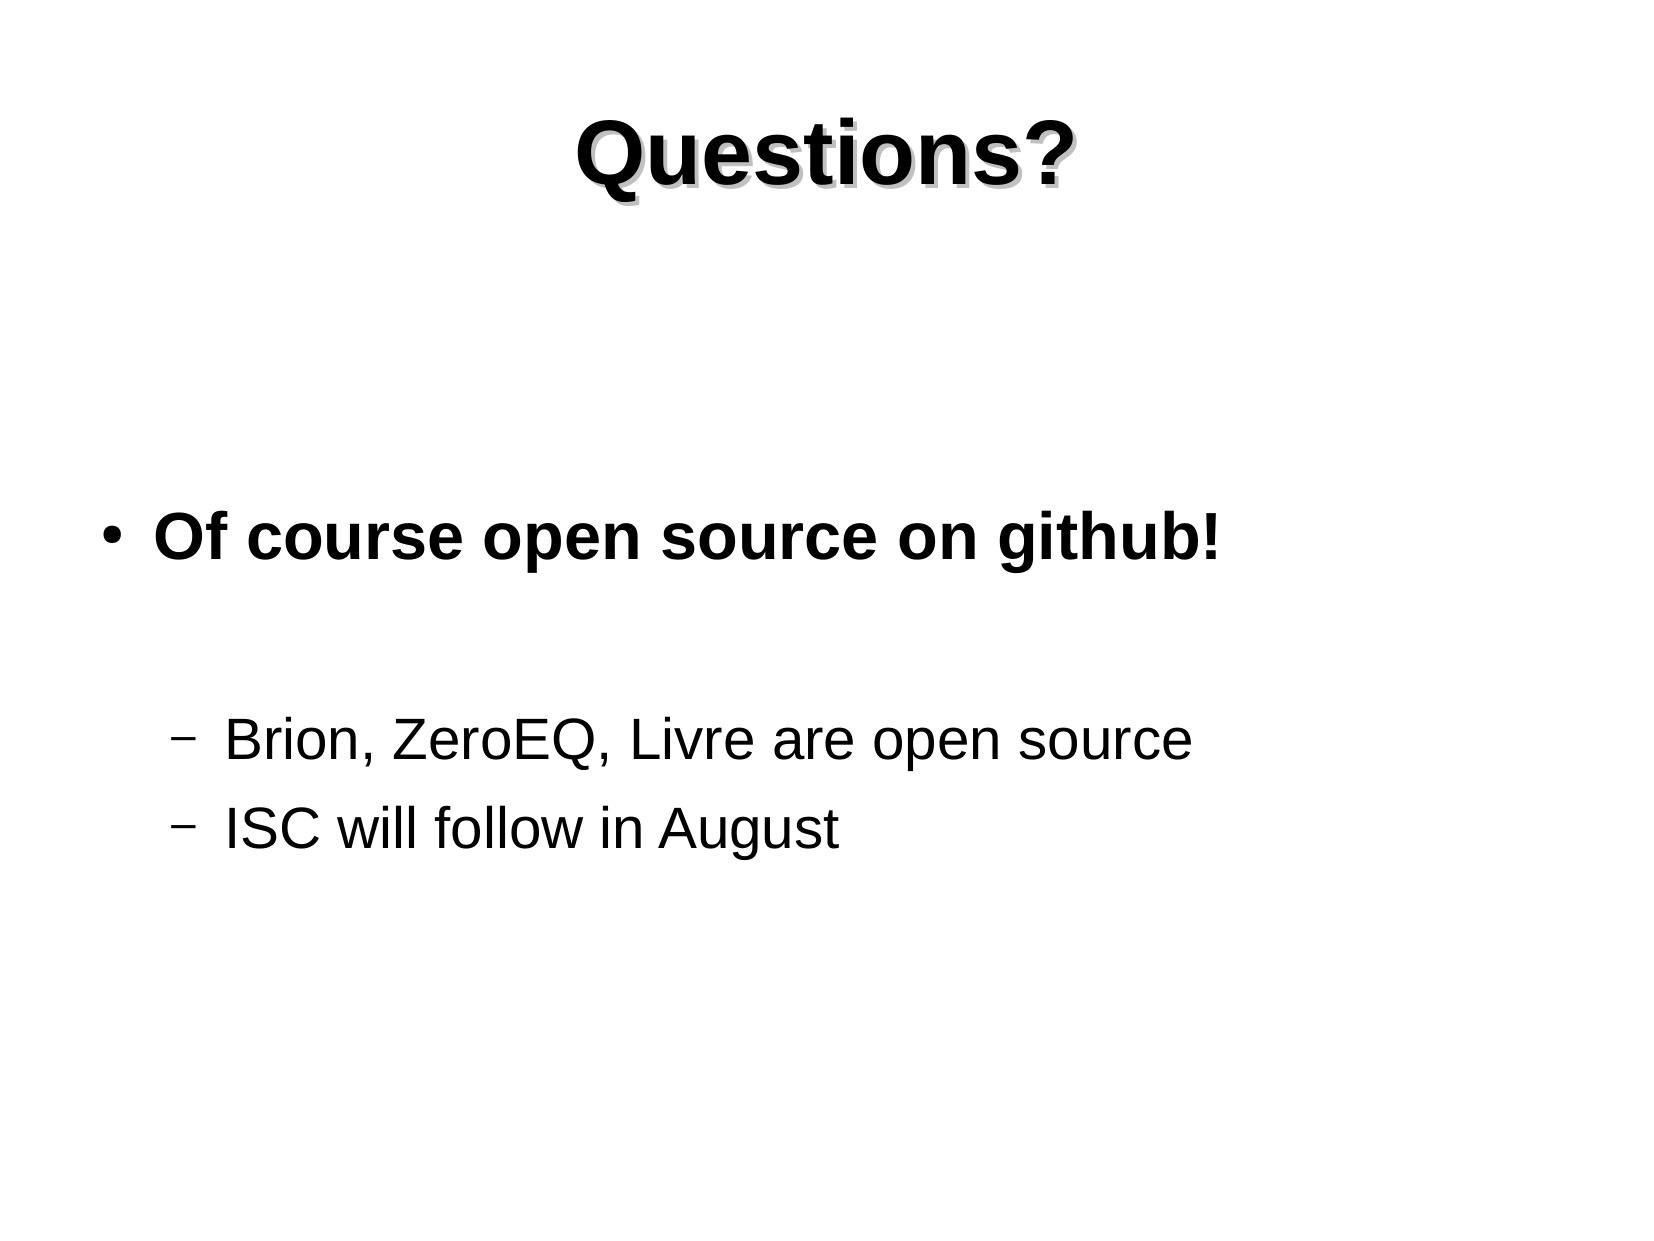

# Questions?
Of course open source on github!
Brion, ZeroEQ, Livre are open source
ISC will follow in August